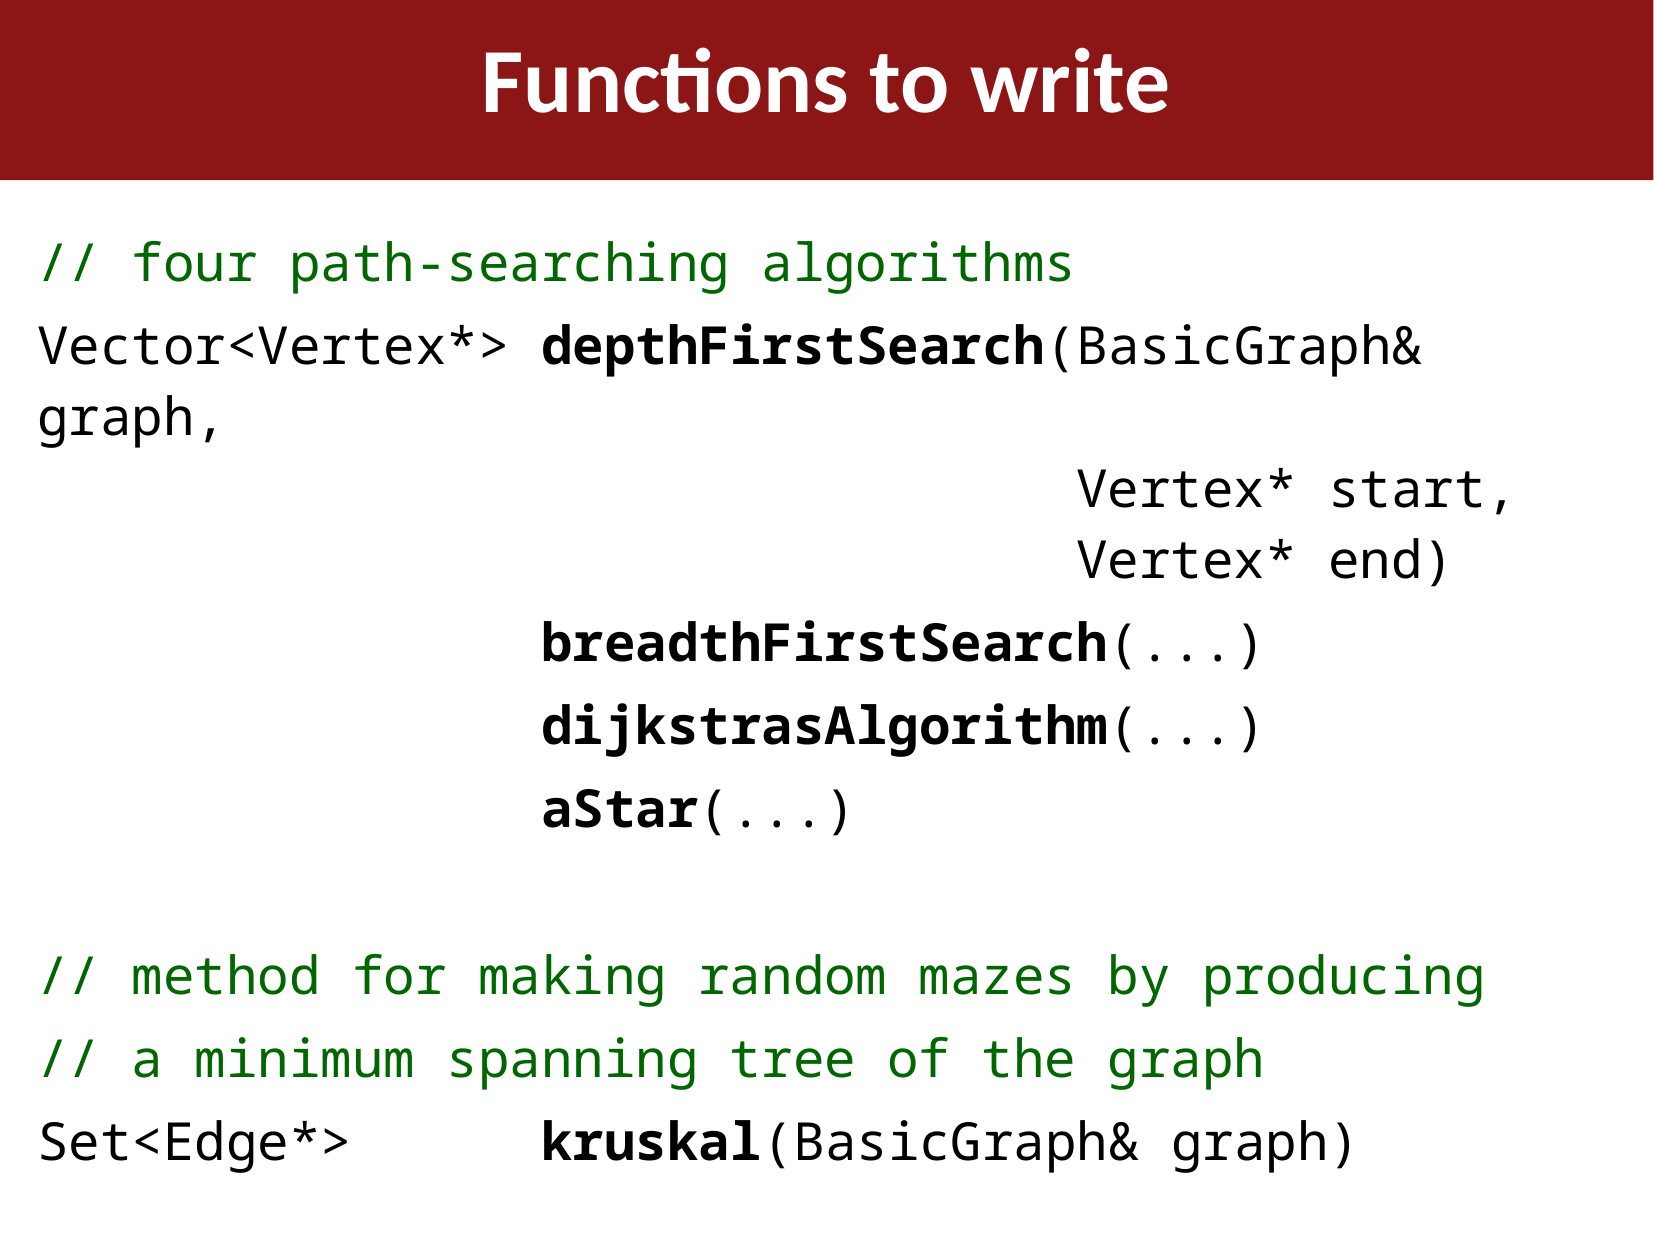

# Functions to write
// four path-searching algorithms
Vector<Vertex*> depthFirstSearch(BasicGraph& graph,
 Vertex* start,
 Vertex* end)
 breadthFirstSearch(...)
 dijkstrasAlgorithm(...)
 aStar(...)
// method for making random mazes by producing
// a minimum spanning tree of the graph
Set<Edge*> kruskal(BasicGraph& graph)